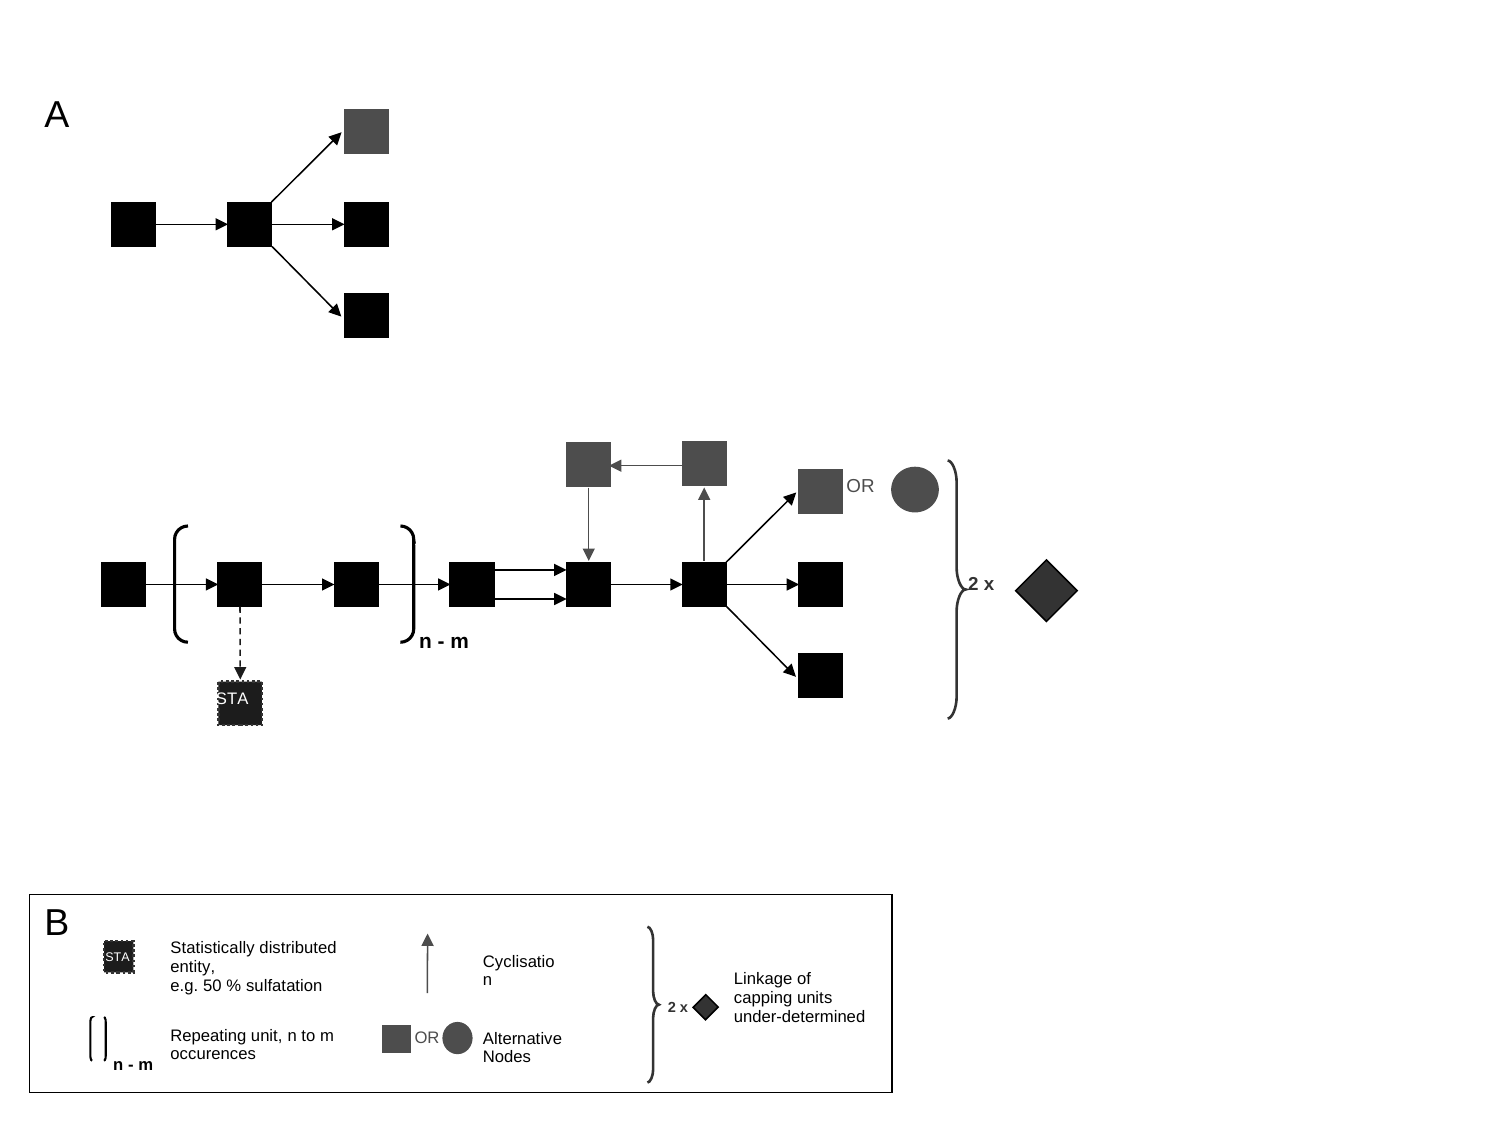

A
OR
2 x
n - m
STA
B
Statistically distributed entity,
e.g. 50 % sulfatation
STA
Cyclisation
Linkage of
capping units
under-determined
2 x
Repeating unit, n to m
occurences
OR
Alternative Nodes
n - m